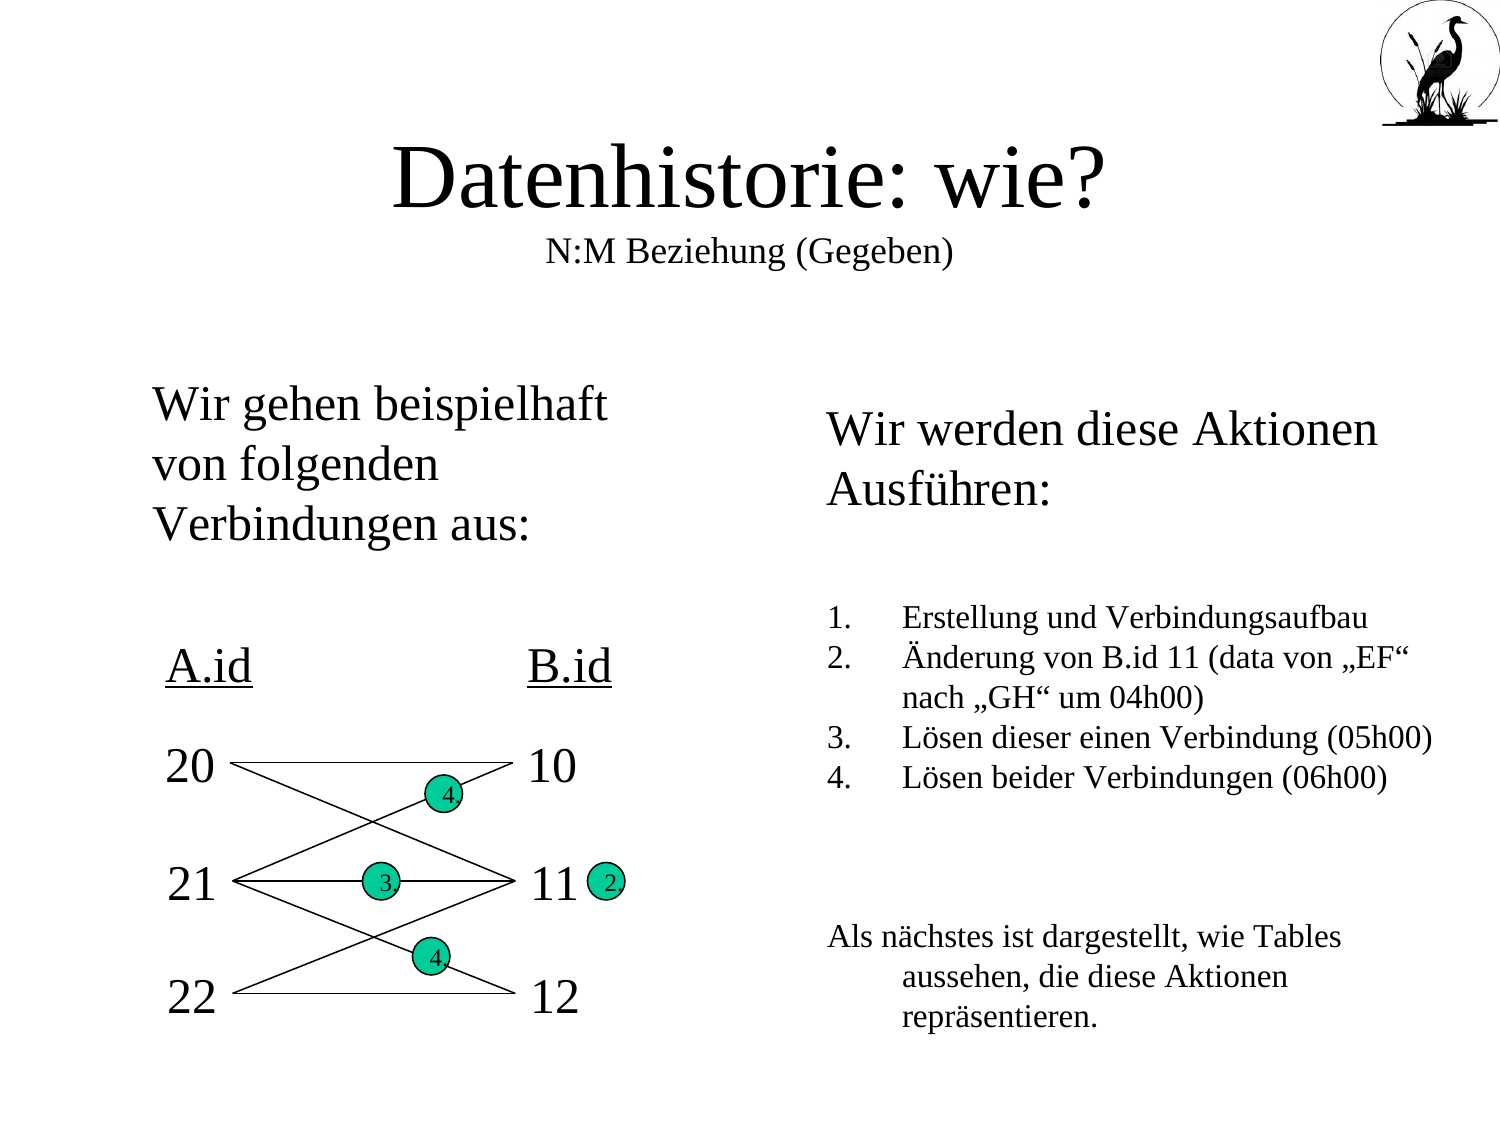

# Datenhistorie: wie? N:M Beziehung (Gegeben)
Wir gehen beispielhaft von folgenden Verbindungen aus:
Wir werden diese Aktionen
Ausführen:
Erstellung und Verbindungsaufbau
Änderung von B.id 11 (data von „EF“ nach „GH“ um 04h00)
Lösen dieser einen Verbindung (05h00)
Lösen beider Verbindungen (06h00)
Als nächstes ist dargestellt, wie Tables aussehen, die diese Aktionen repräsentieren.
A.id
B.id
20
10
4.
21
11
3.
2.
4.
22
12